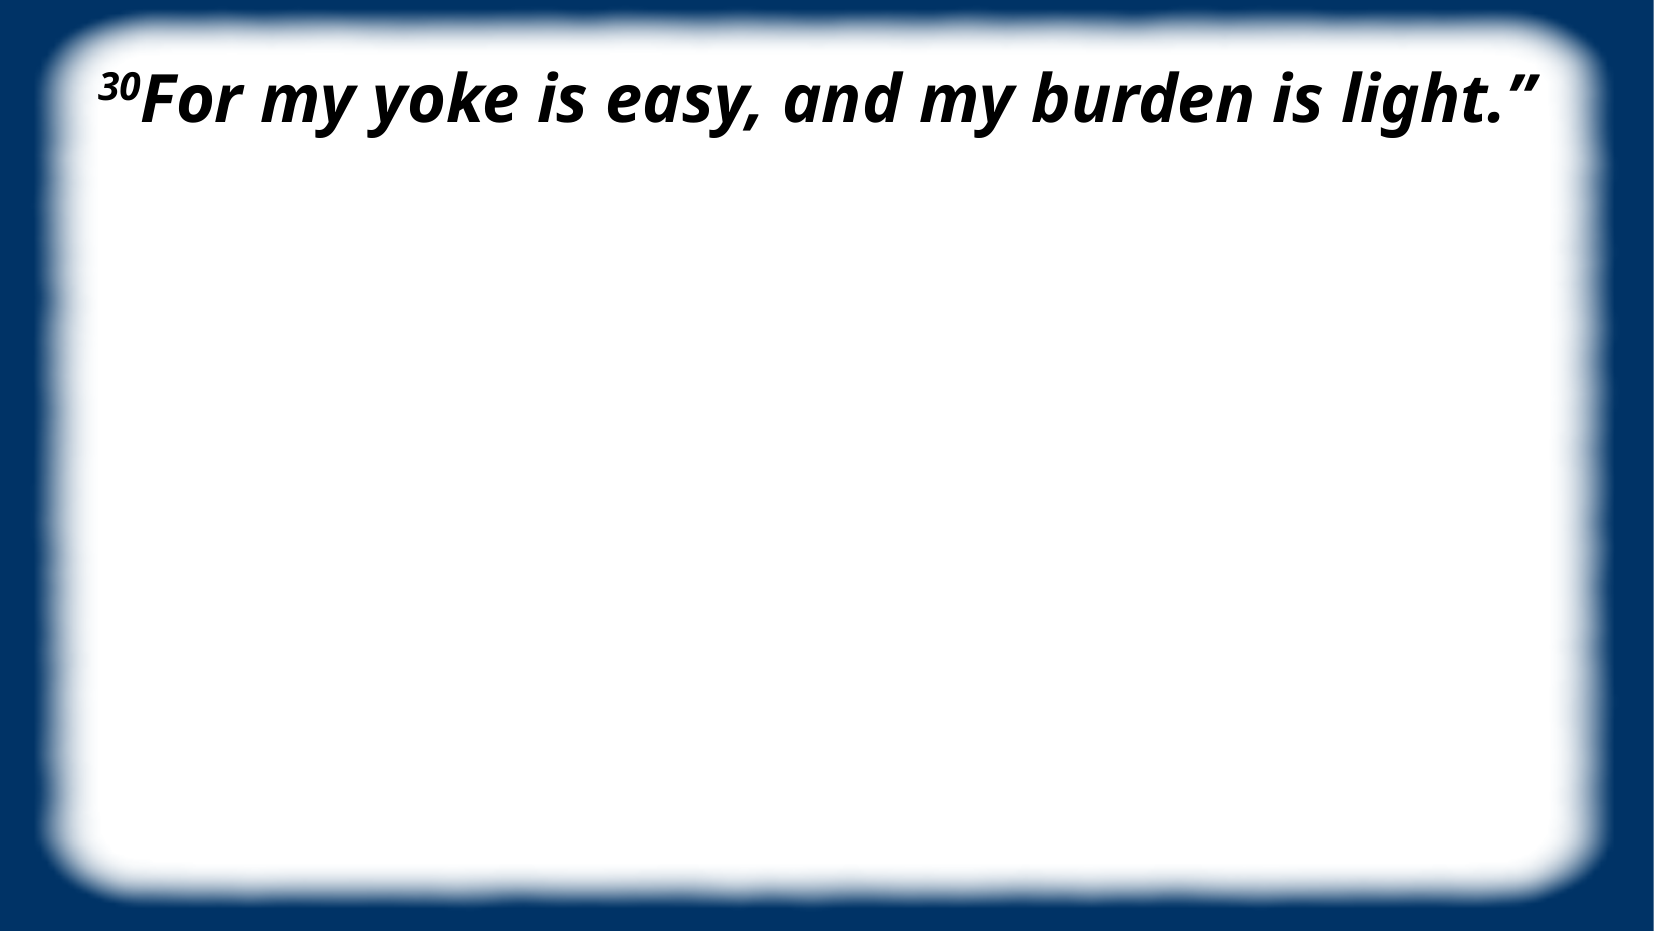

30For my yoke is easy, and my burden is light.”